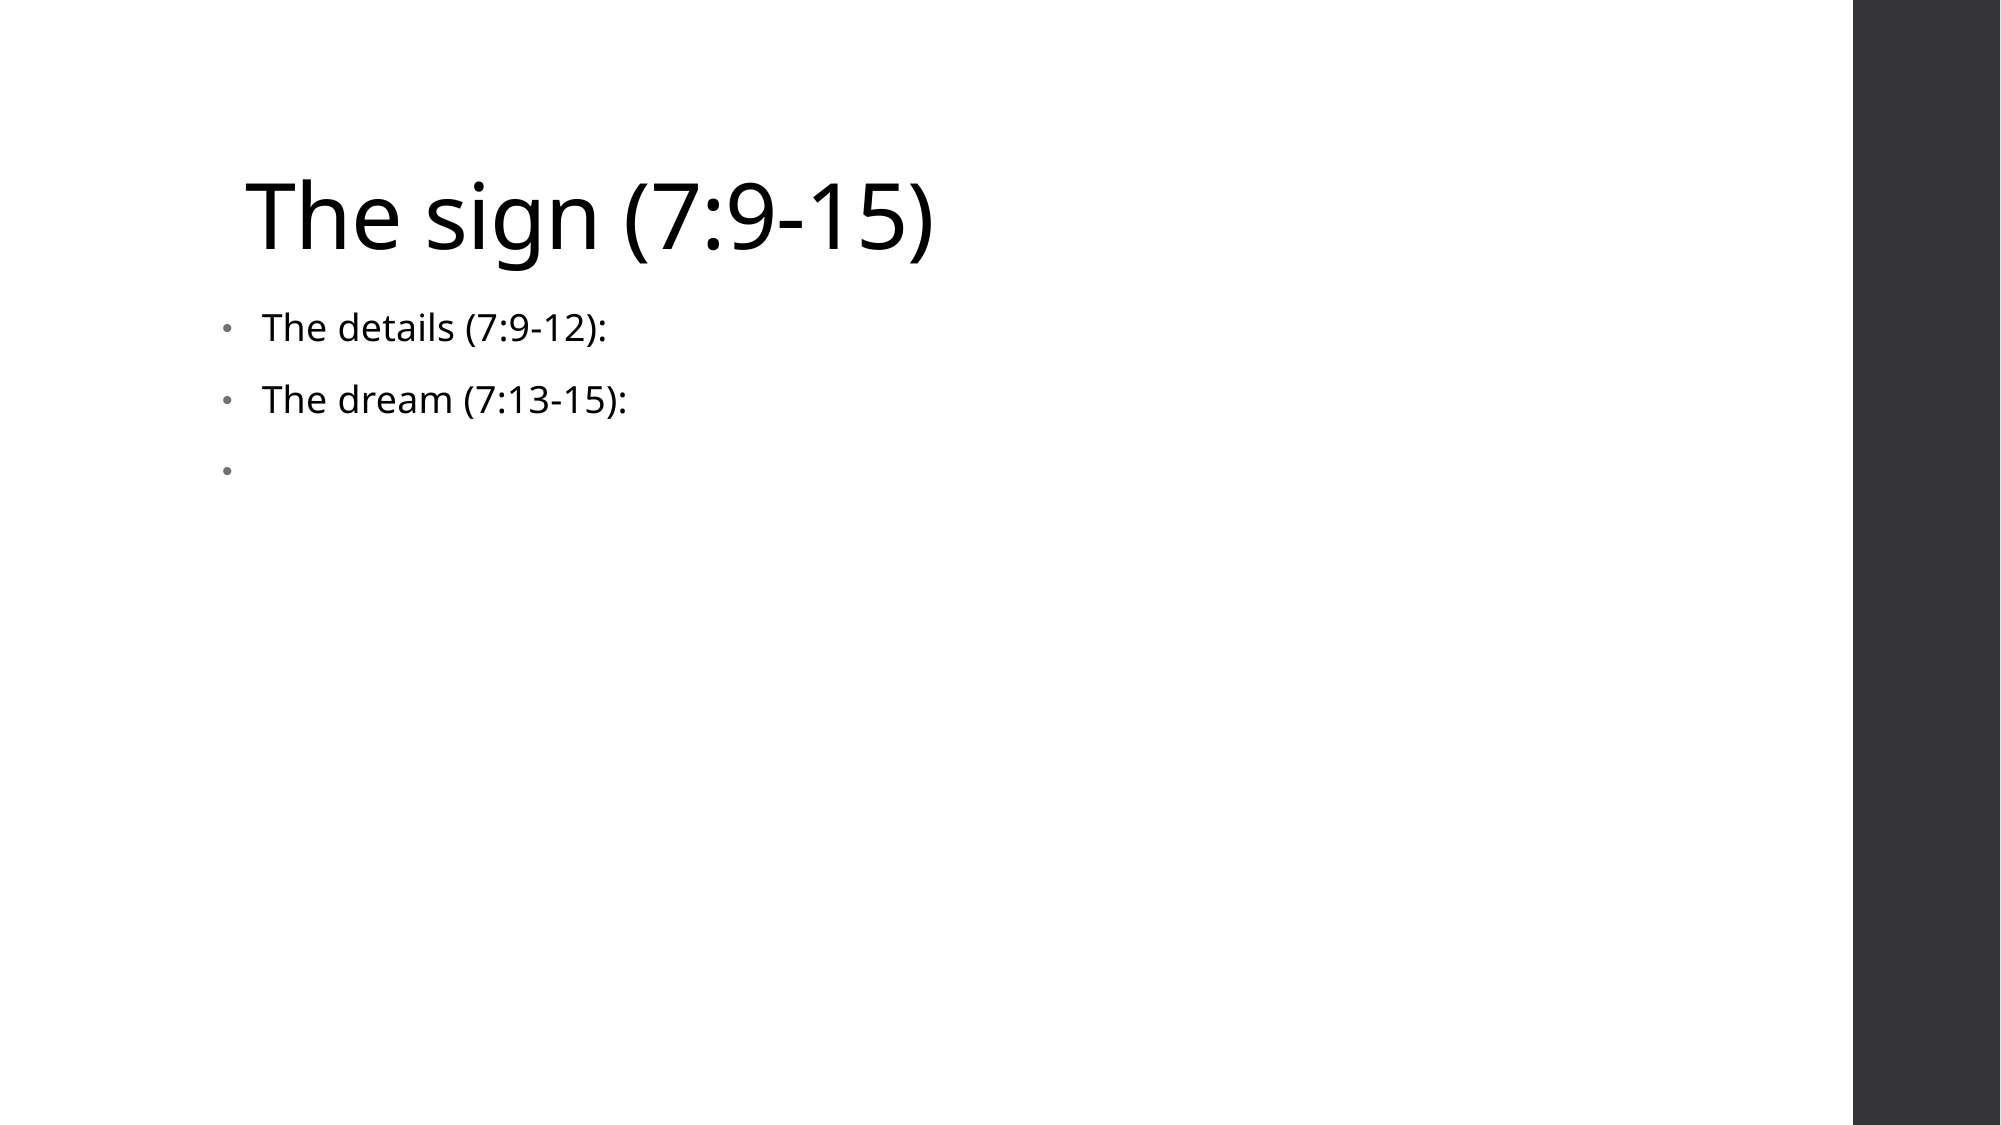

# The sign (7:9-15)
 The details (7:9-12):
 The dream (7:13-15):